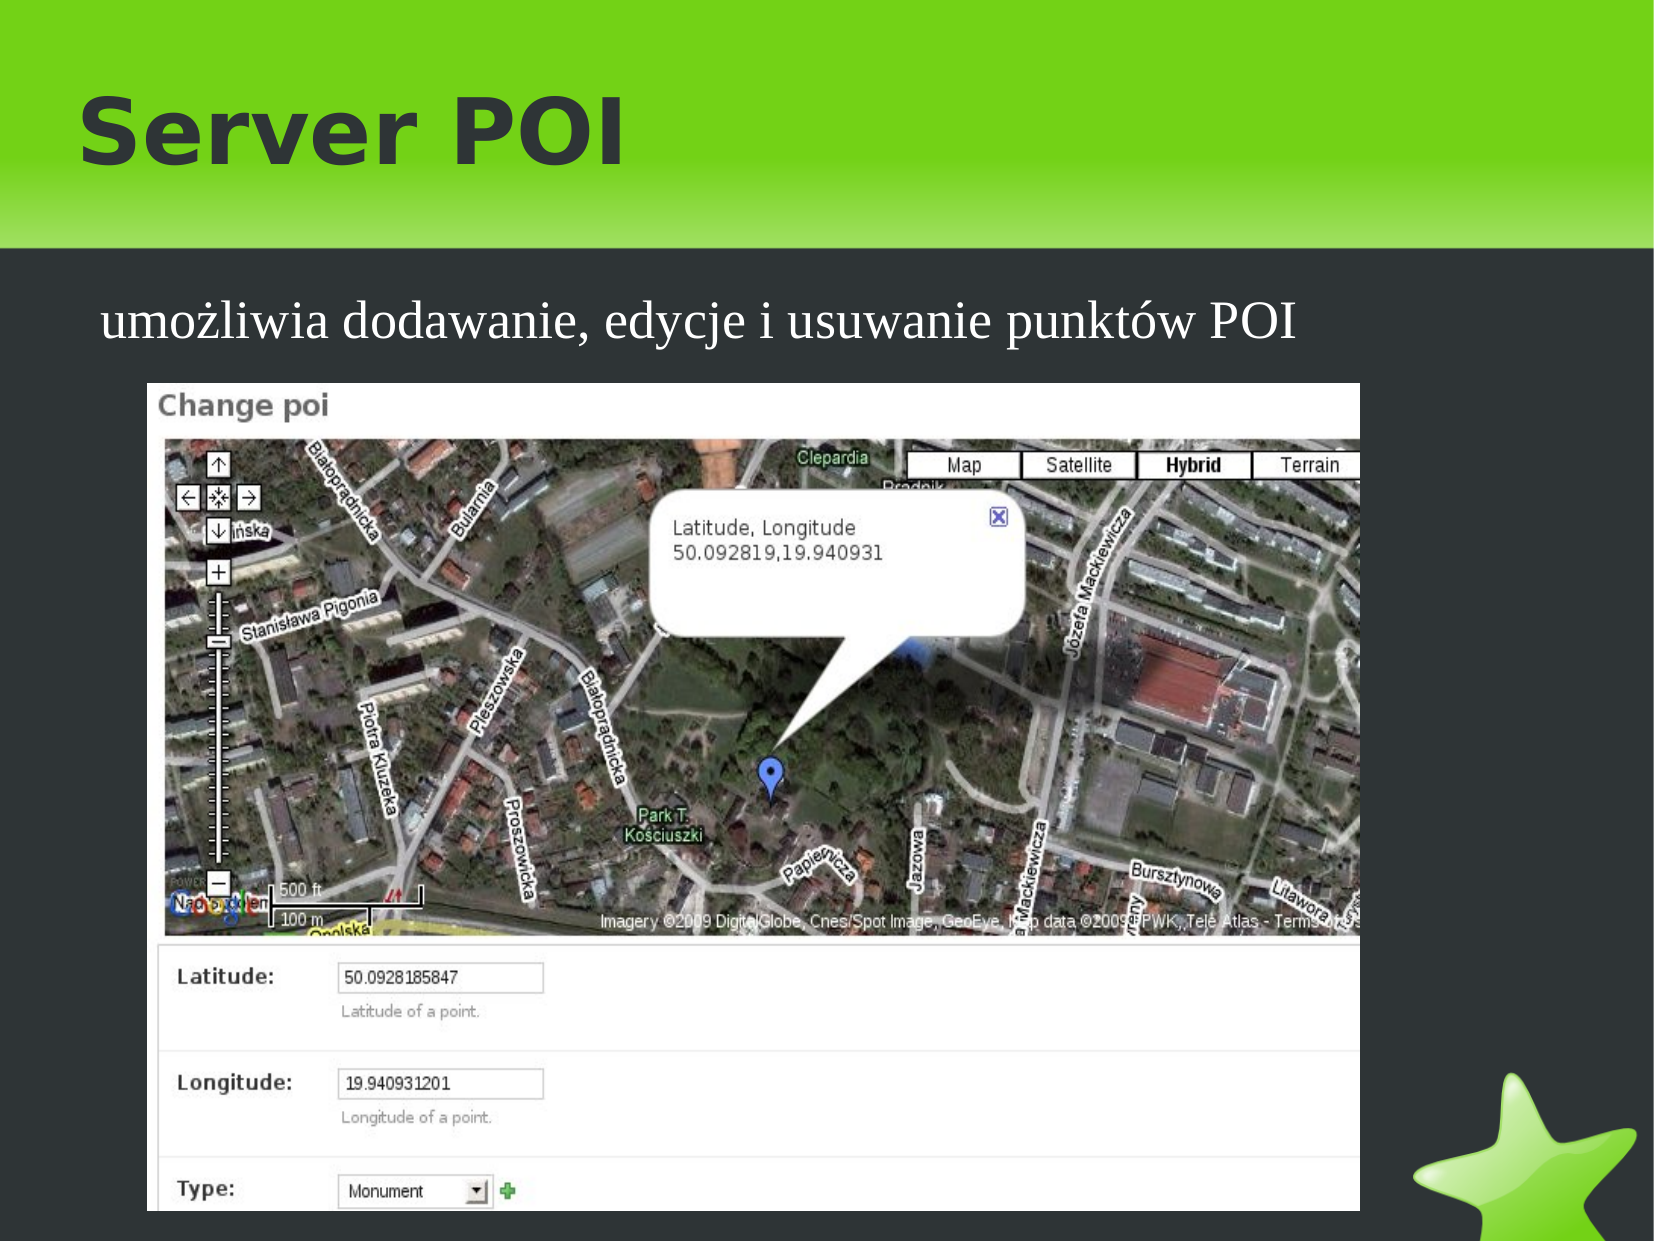

# Server POI
umożliwia dodawanie, edycje i usuwanie punktów POI